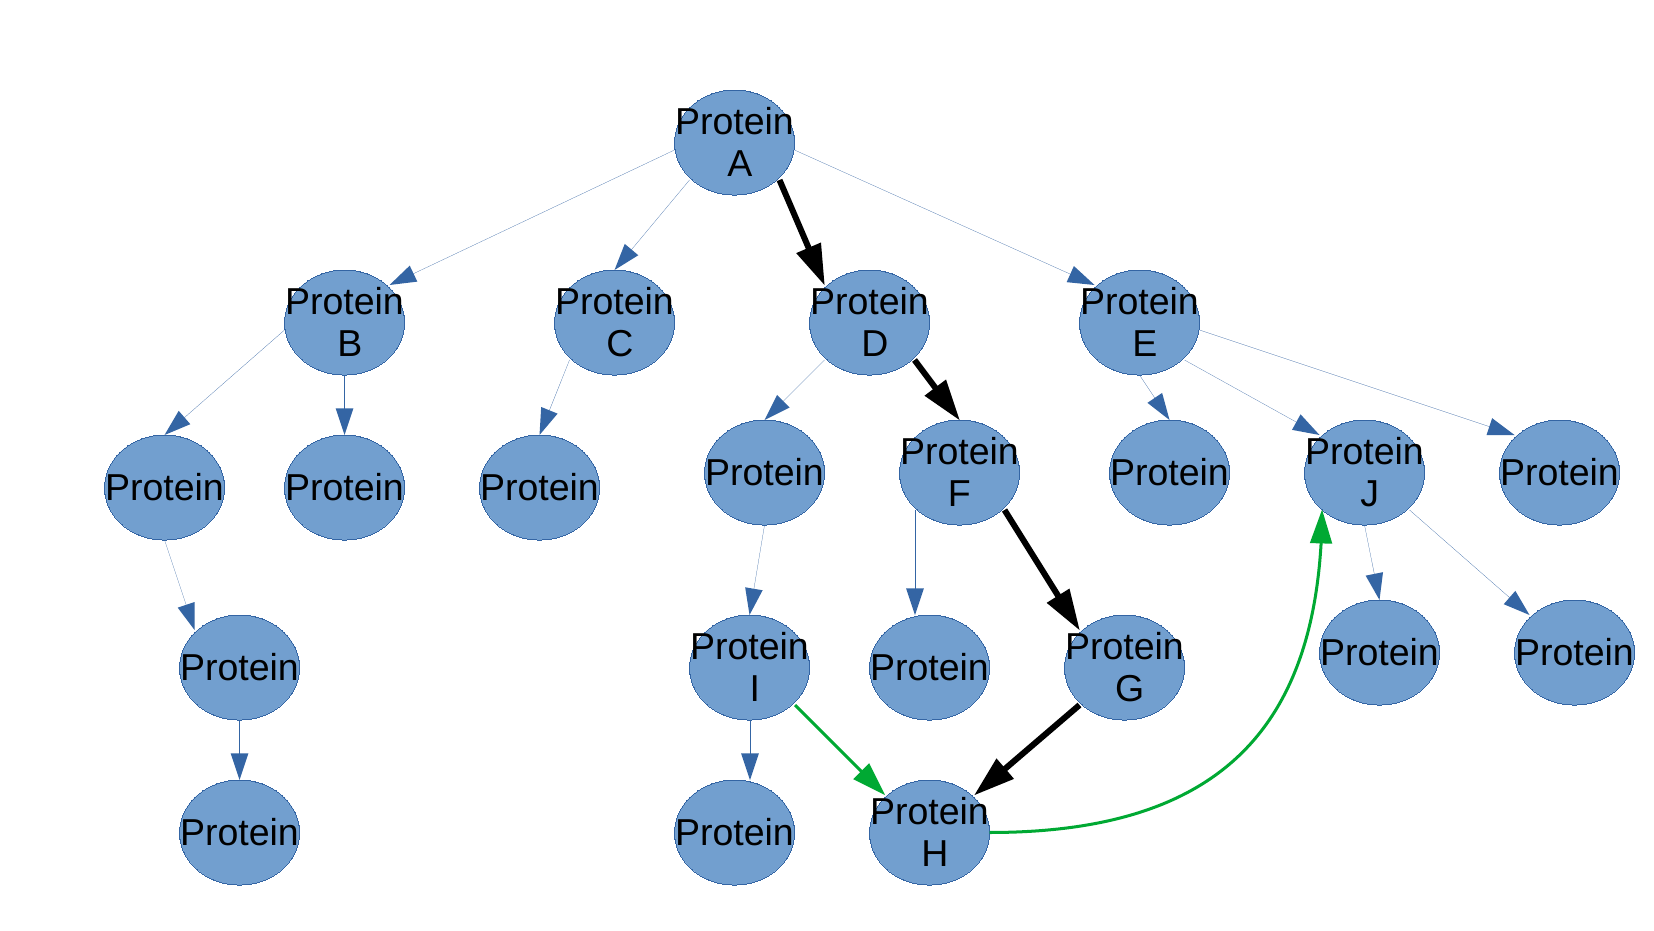

Protein
 A
Protein
 B
Protein
 C
Protein
 D
Protein
 E
Protein
Protein
F
Protein
Protein
 J
Protein
Protein
Protein
Protein
Protein
Protein
Protein
Protein
 I
Protein
Protein
 G
Protein
Protein
Protein
 H